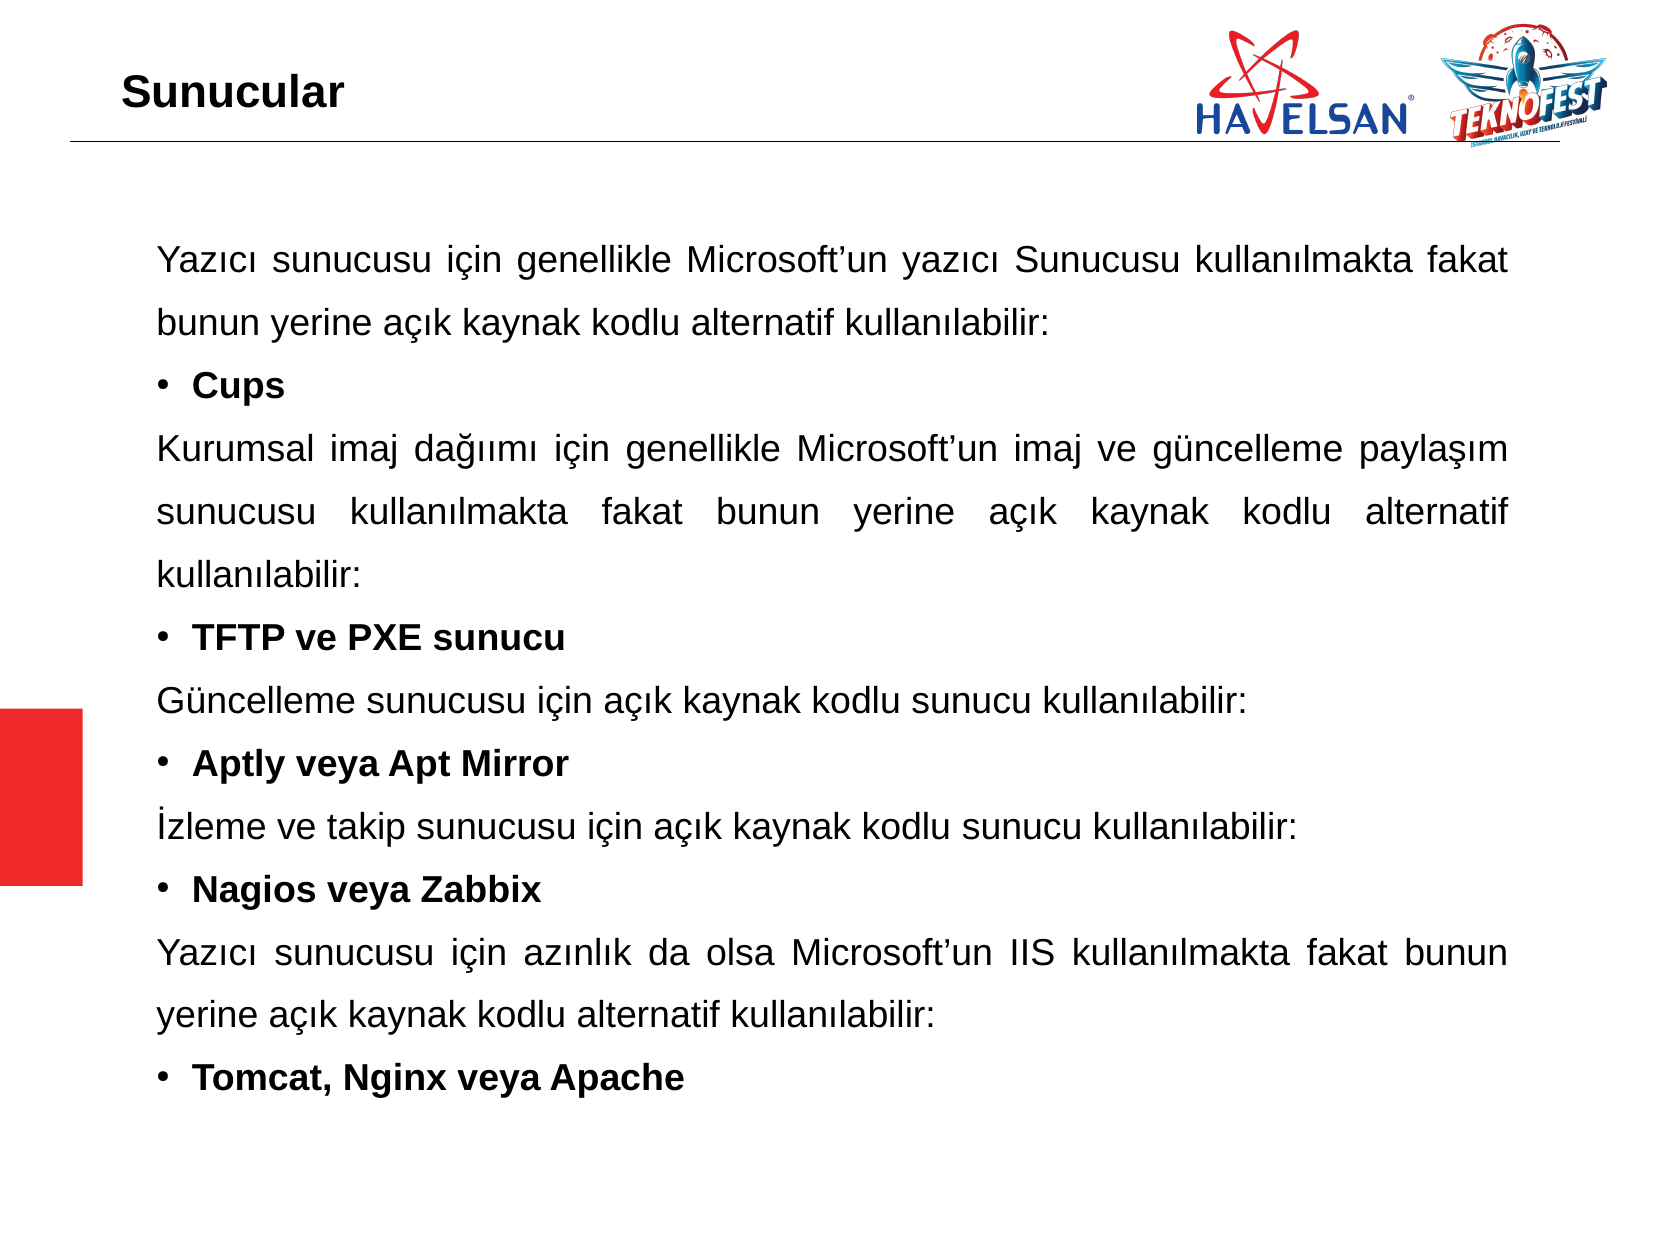

Sunucular
Yazıcı sunucusu için genellikle Microsoft’un yazıcı Sunucusu kullanılmakta fakat bunun yerine açık kaynak kodlu alternatif kullanılabilir:
Cups
Kurumsal imaj dağıımı için genellikle Microsoft’un imaj ve güncelleme paylaşım sunucusu kullanılmakta fakat bunun yerine açık kaynak kodlu alternatif kullanılabilir:
TFTP ve PXE sunucu
Güncelleme sunucusu için açık kaynak kodlu sunucu kullanılabilir:
Aptly veya Apt Mirror
İzleme ve takip sunucusu için açık kaynak kodlu sunucu kullanılabilir:
Nagios veya Zabbix
Yazıcı sunucusu için azınlık da olsa Microsoft’un IIS kullanılmakta fakat bunun yerine açık kaynak kodlu alternatif kullanılabilir:
Tomcat, Nginx veya Apache